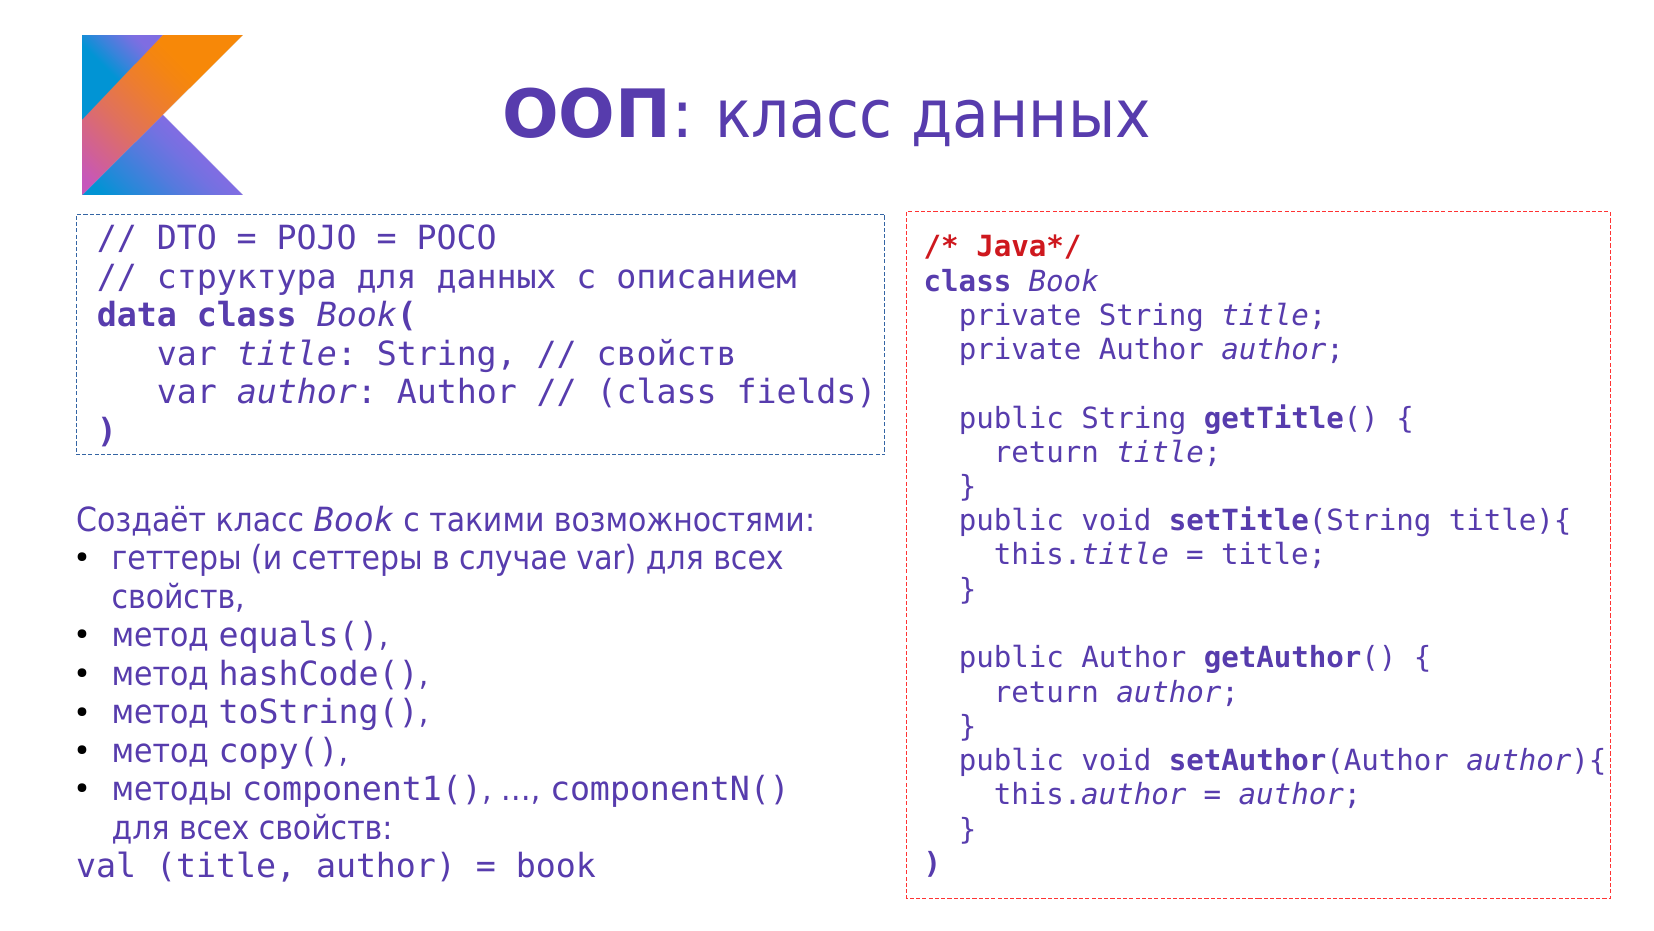

# ООП: класс данных
 /* Java*/
 class Book
 private String title;
 private Author author;
 public String getTitle() {
 return title;
 }
 public void setTitle(String title){
 this.title = title;
 }
 public Author getAuthor() {
 return author;
 }
 public void setAuthor(Author author){
 this.author = author;
 }
 )
 // DTO = POJO = POCO
 // структура для данных с описанием
 data class Book(
 var title: String, // свойств
 var author: Author // (class fields)
 )
Создаёт класс Book с такими возможностями:
геттеры (и сеттеры в случае var) для всех свойств,
метод equals(),
метод hashCode(),
метод toString(),
метод copy(),
методы component1(), …, componentN() для всех свойств:
val (title, author) = book